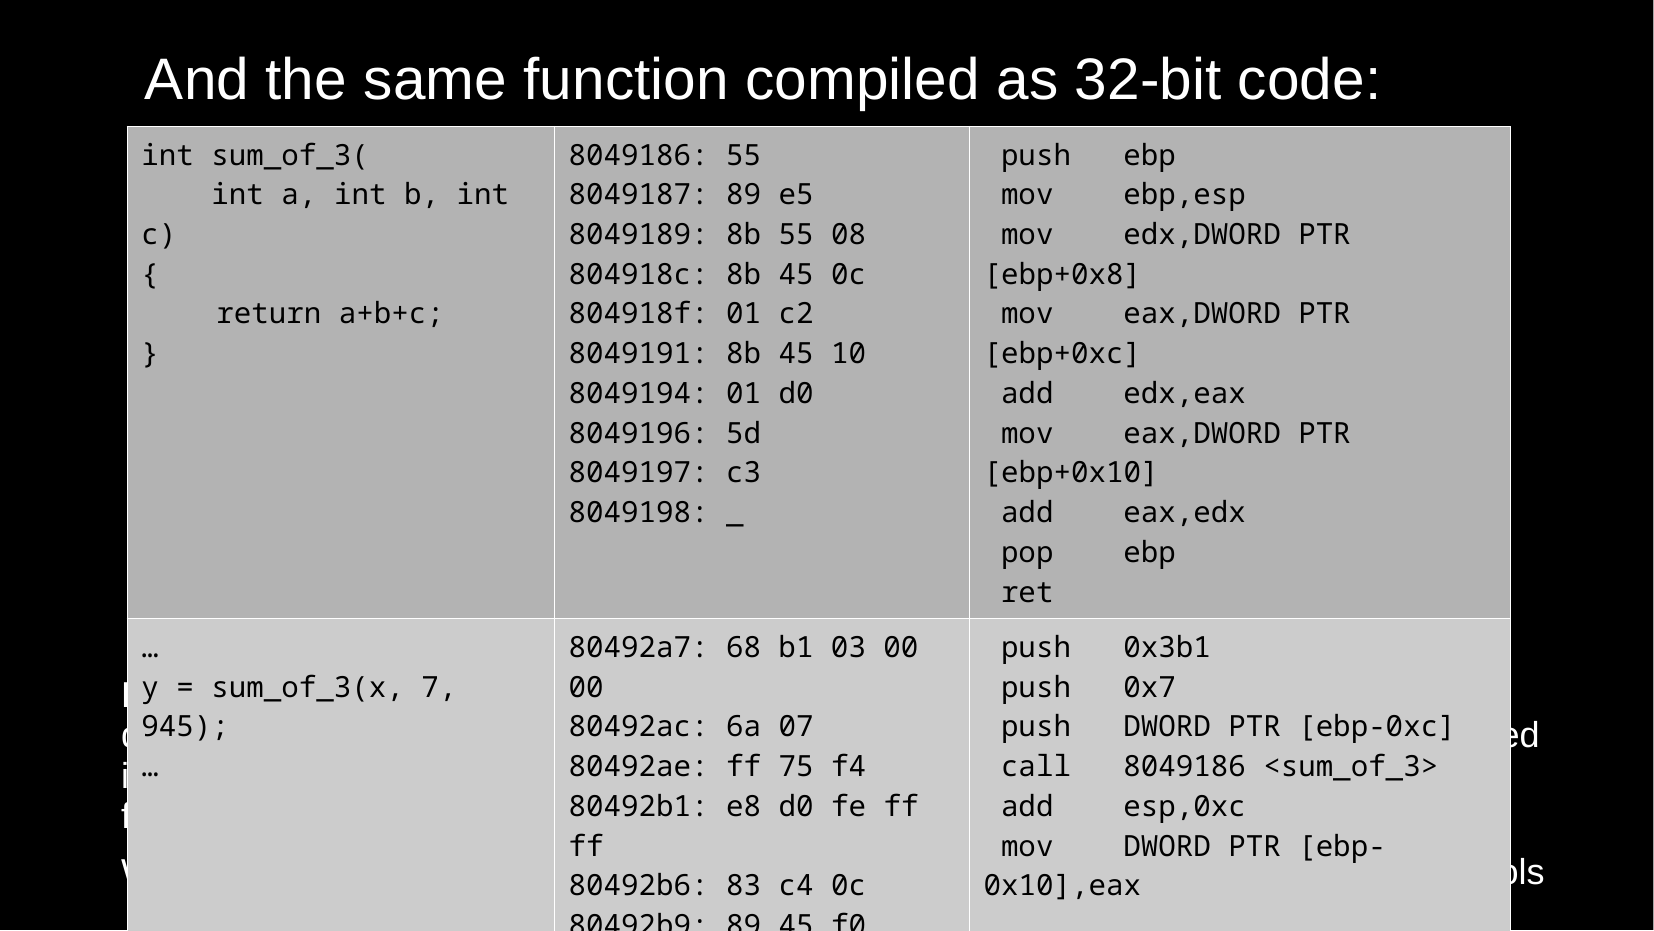

# And the same function compiled as 32-bit code:
| int sum\_of\_3( int a, int b, int c) { return a+b+c; } | 8049186: 55 8049187: 89 e5 8049189: 8b 55 08 804918c: 8b 45 0c 804918f: 01 c2 8049191: 8b 45 10 8049194: 01 d0 8049196: 5d 8049197: c3 8049198: \_ | push ebp mov ebp,esp mov edx,DWORD PTR [ebp+0x8] mov eax,DWORD PTR [ebp+0xc] add edx,eax mov eax,DWORD PTR [ebp+0x10] add eax,edx pop ebp ret |
| --- | --- | --- |
| … y = sum\_of\_3(x, 7, 945); … | 80492a7: 68 b1 03 00 00 80492ac: 6a 07 80492ae: ff 75 f4 80492b1: e8 d0 fe ff ff 80492b6: 83 c4 0c 80492b9: 89 45 f0 80492bc: \_ | push 0x3b1 push 0x7 push DWORD PTR [ebp-0xc] call 8049186 <sum\_of\_3> add esp,0xc mov DWORD PTR [ebp-0x10],eax |
Even though edi, esi, and edx all exist in the 32-bit architecture, here we see that the default way to pass parameters is on the stack. Also note that the parameters are pushed in reverse order. This is helpful for variadic functions (first parameter is a fixed distance from the stack frame).
We’ll look at other examples of functions in a second, when we’ll introduce reversing tools